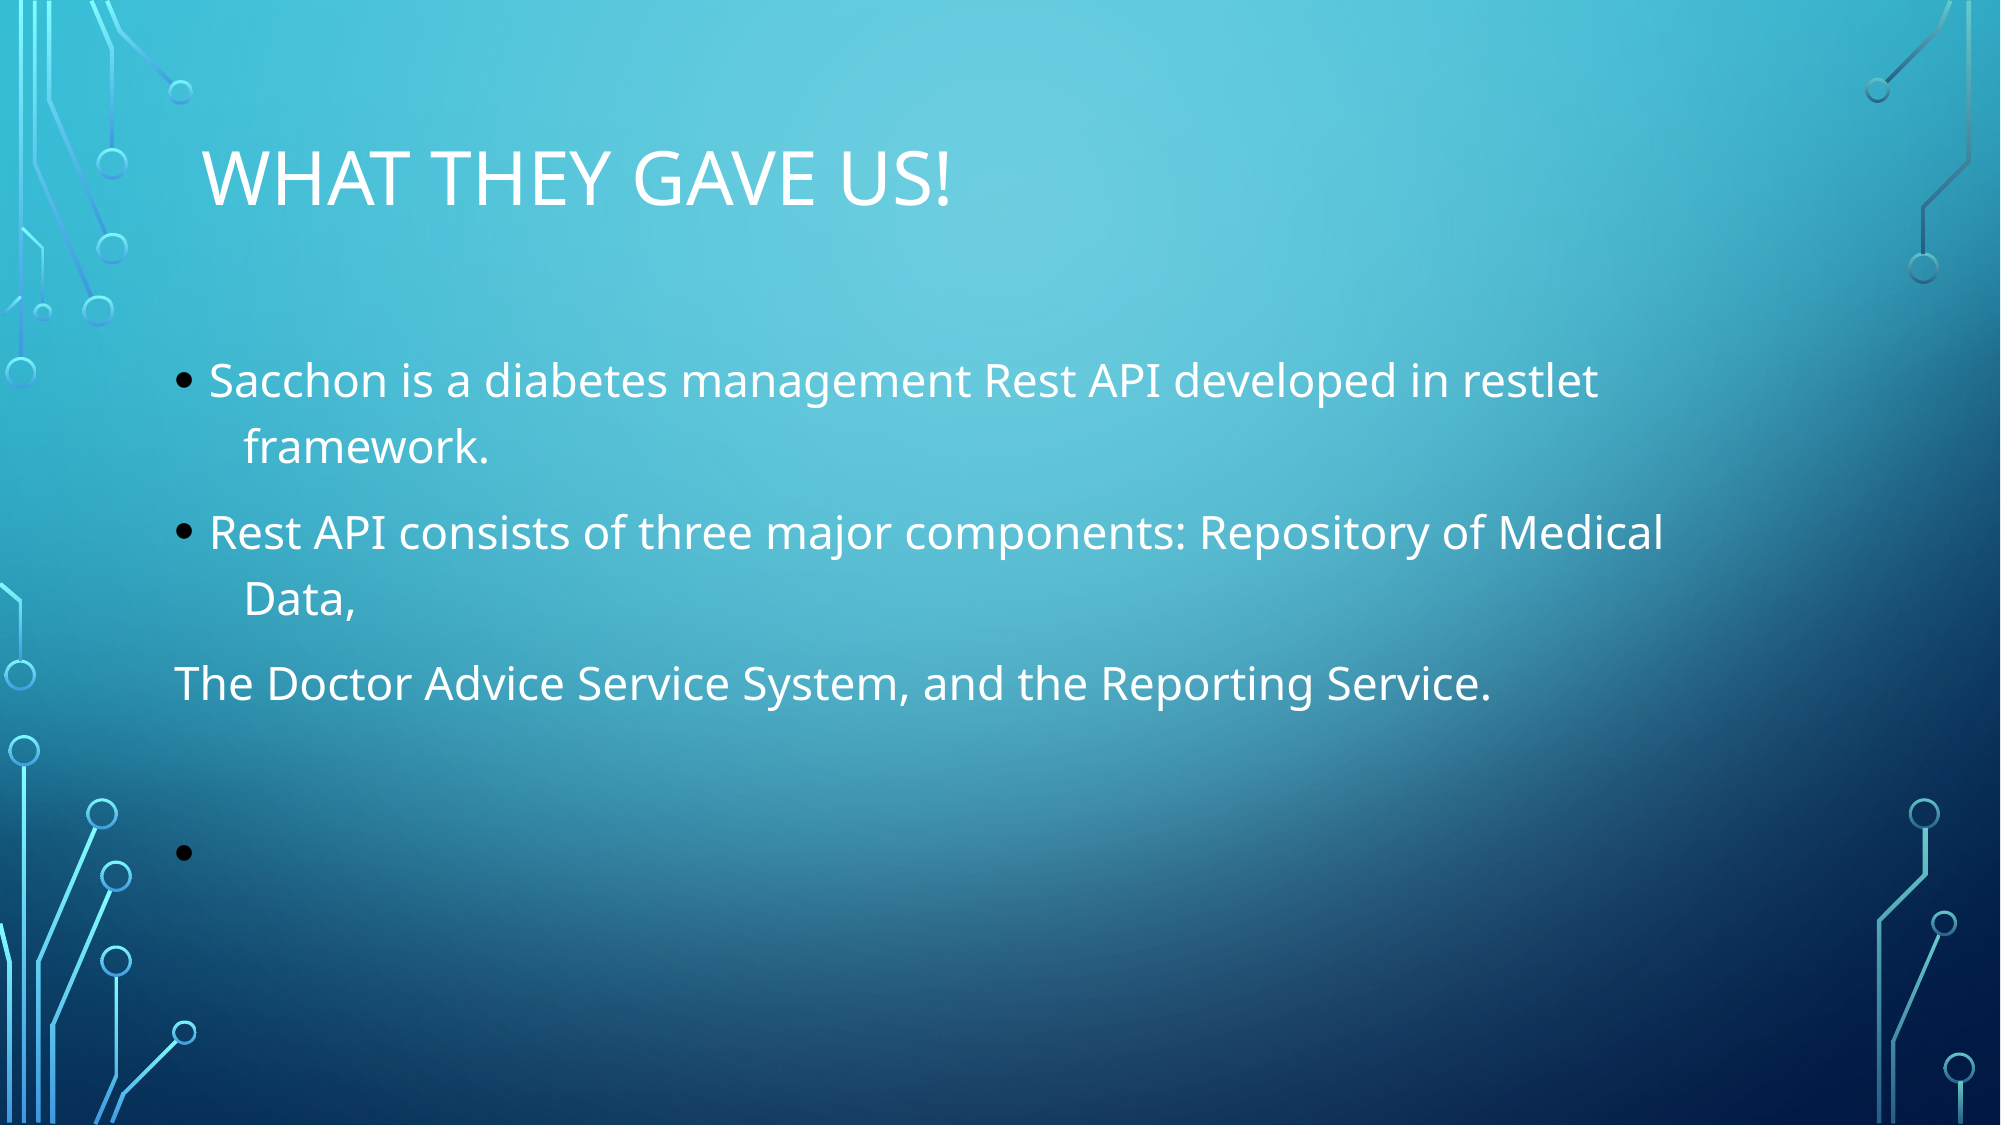

# What they gave us!
Sacchon is a diabetes management Rest API developed in restlet framework.
Rest API consists of three major components: Repository of Medical Data,
The Doctor Advice Service System, and the Reporting Service.